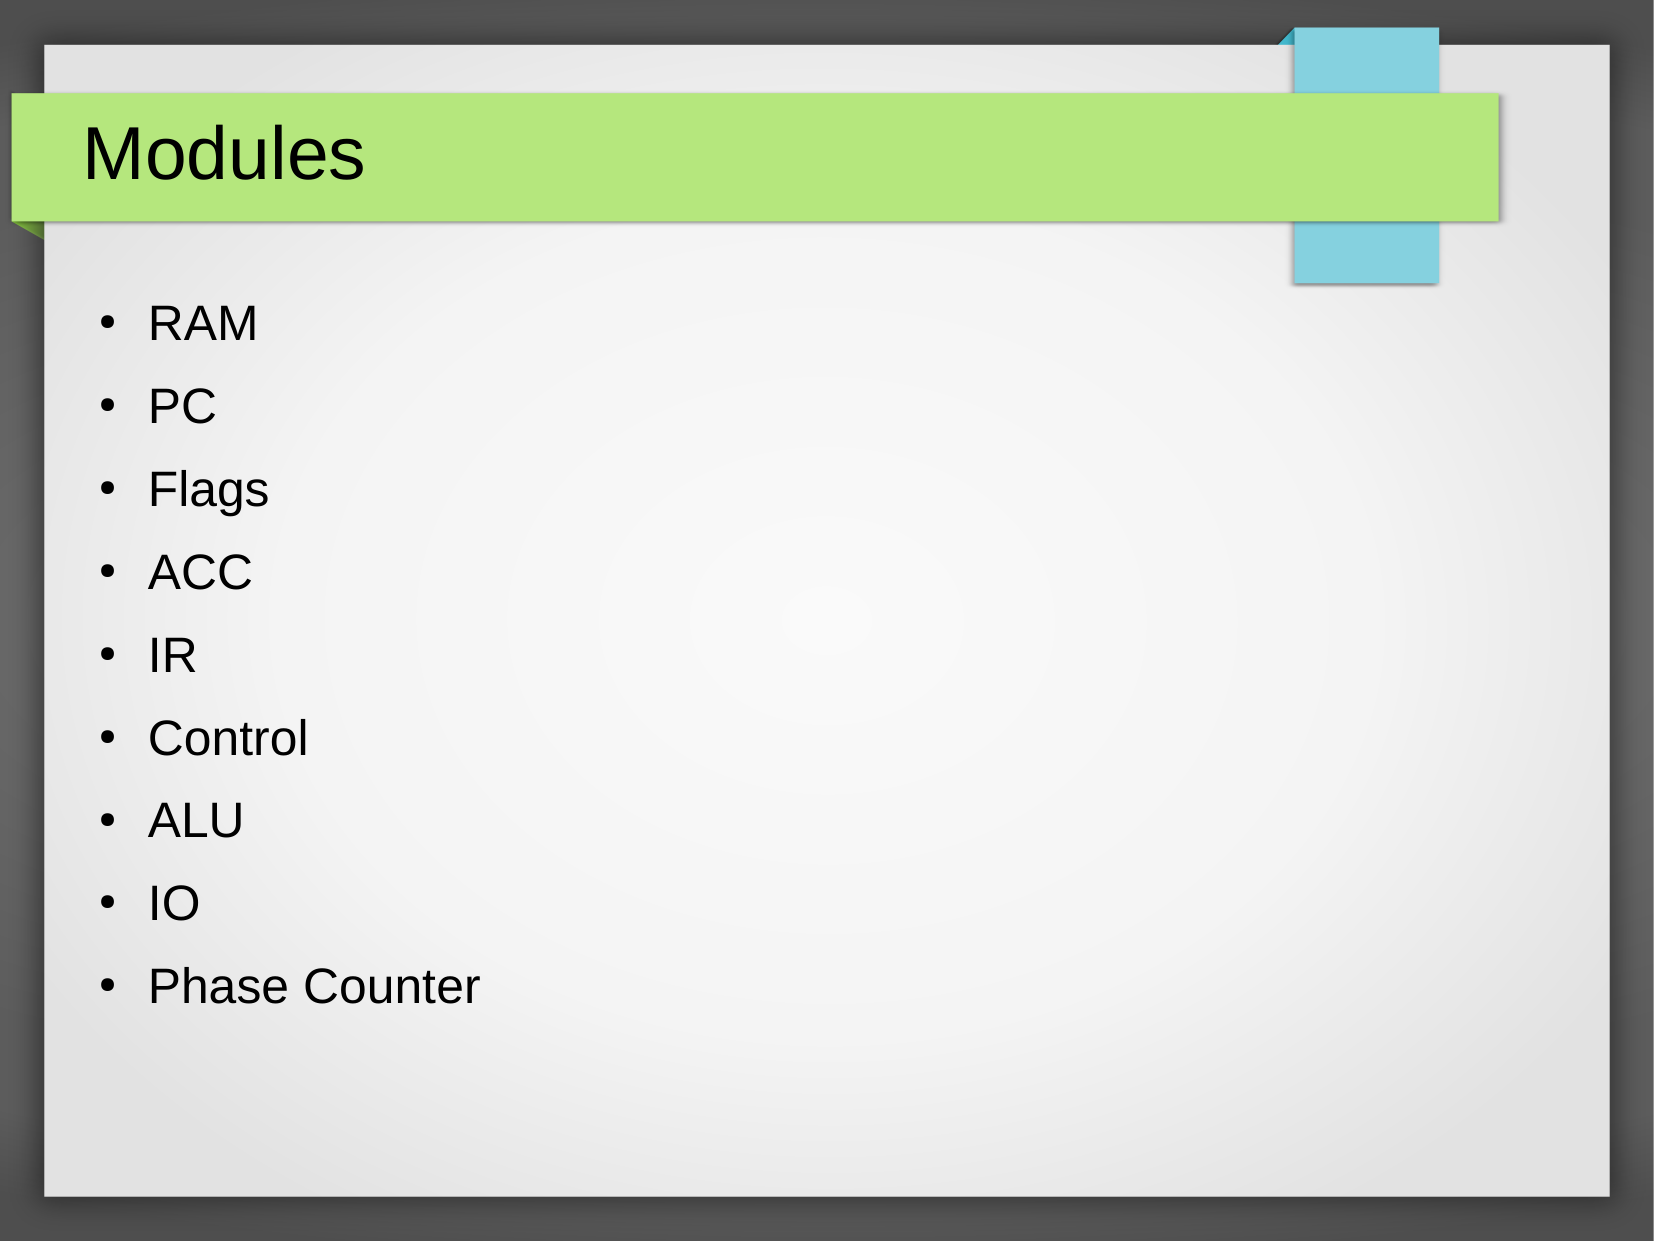

# Modules
RAM
PC
Flags
ACC
IR
Control
ALU
IO
Phase Counter